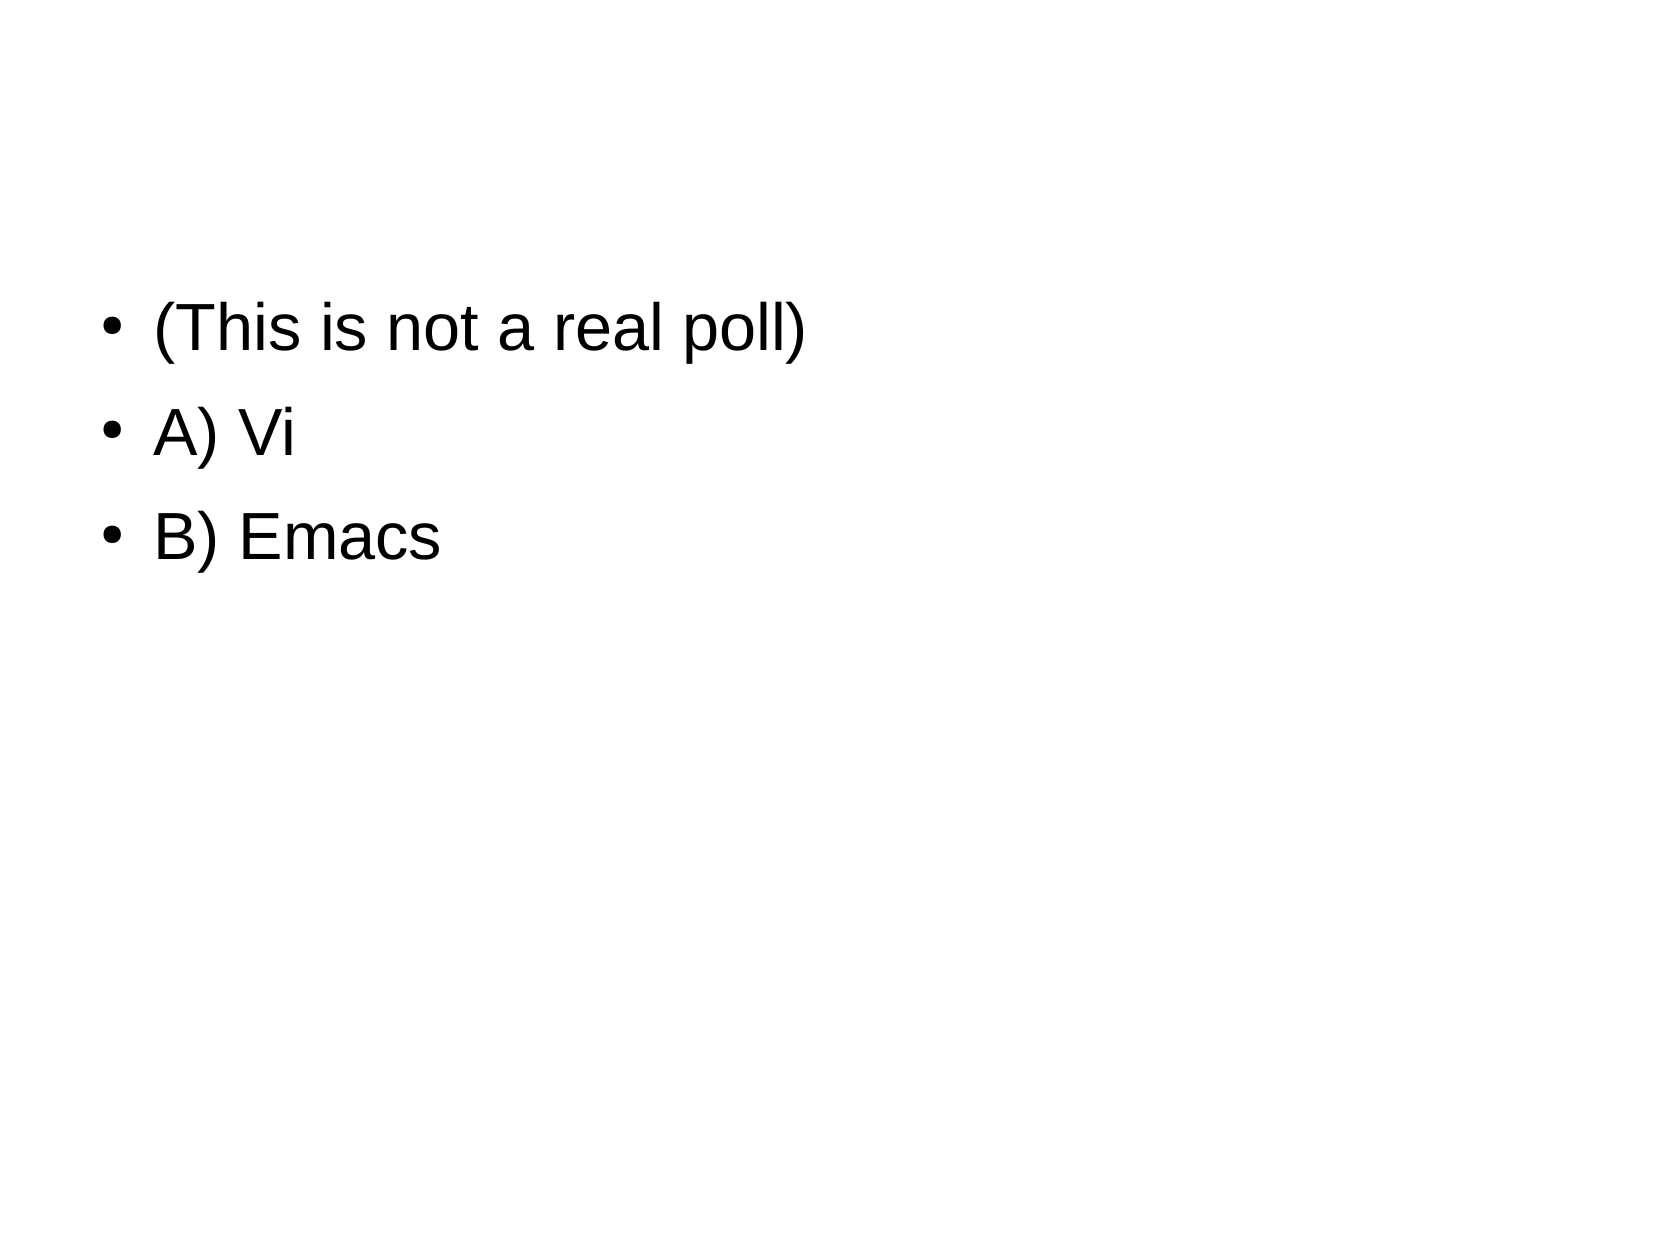

#
(This is not a real poll)
A) Vi
B) Emacs